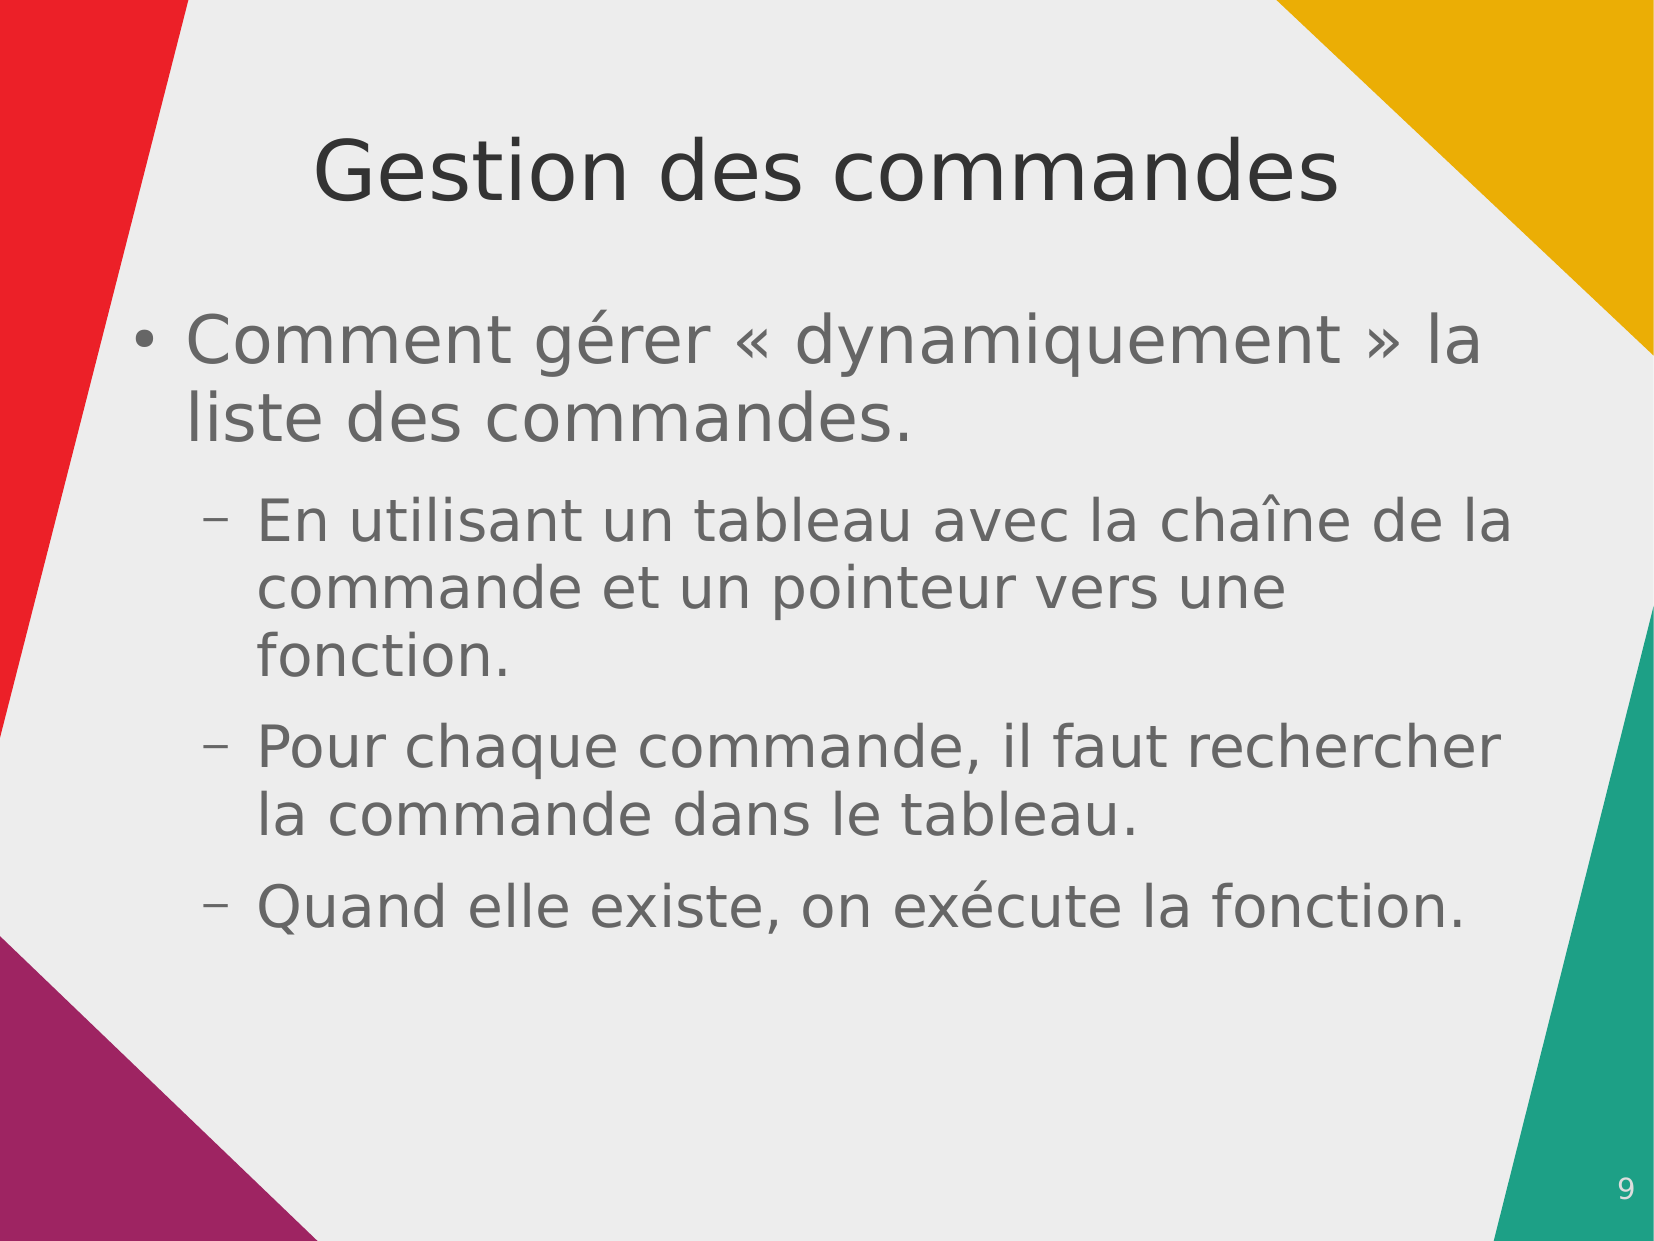

# Gestion des commandes
Comment gérer « dynamiquement » la liste des commandes.
En utilisant un tableau avec la chaîne de la commande et un pointeur vers une fonction.
Pour chaque commande, il faut rechercher la commande dans le tableau.
Quand elle existe, on exécute la fonction.
9